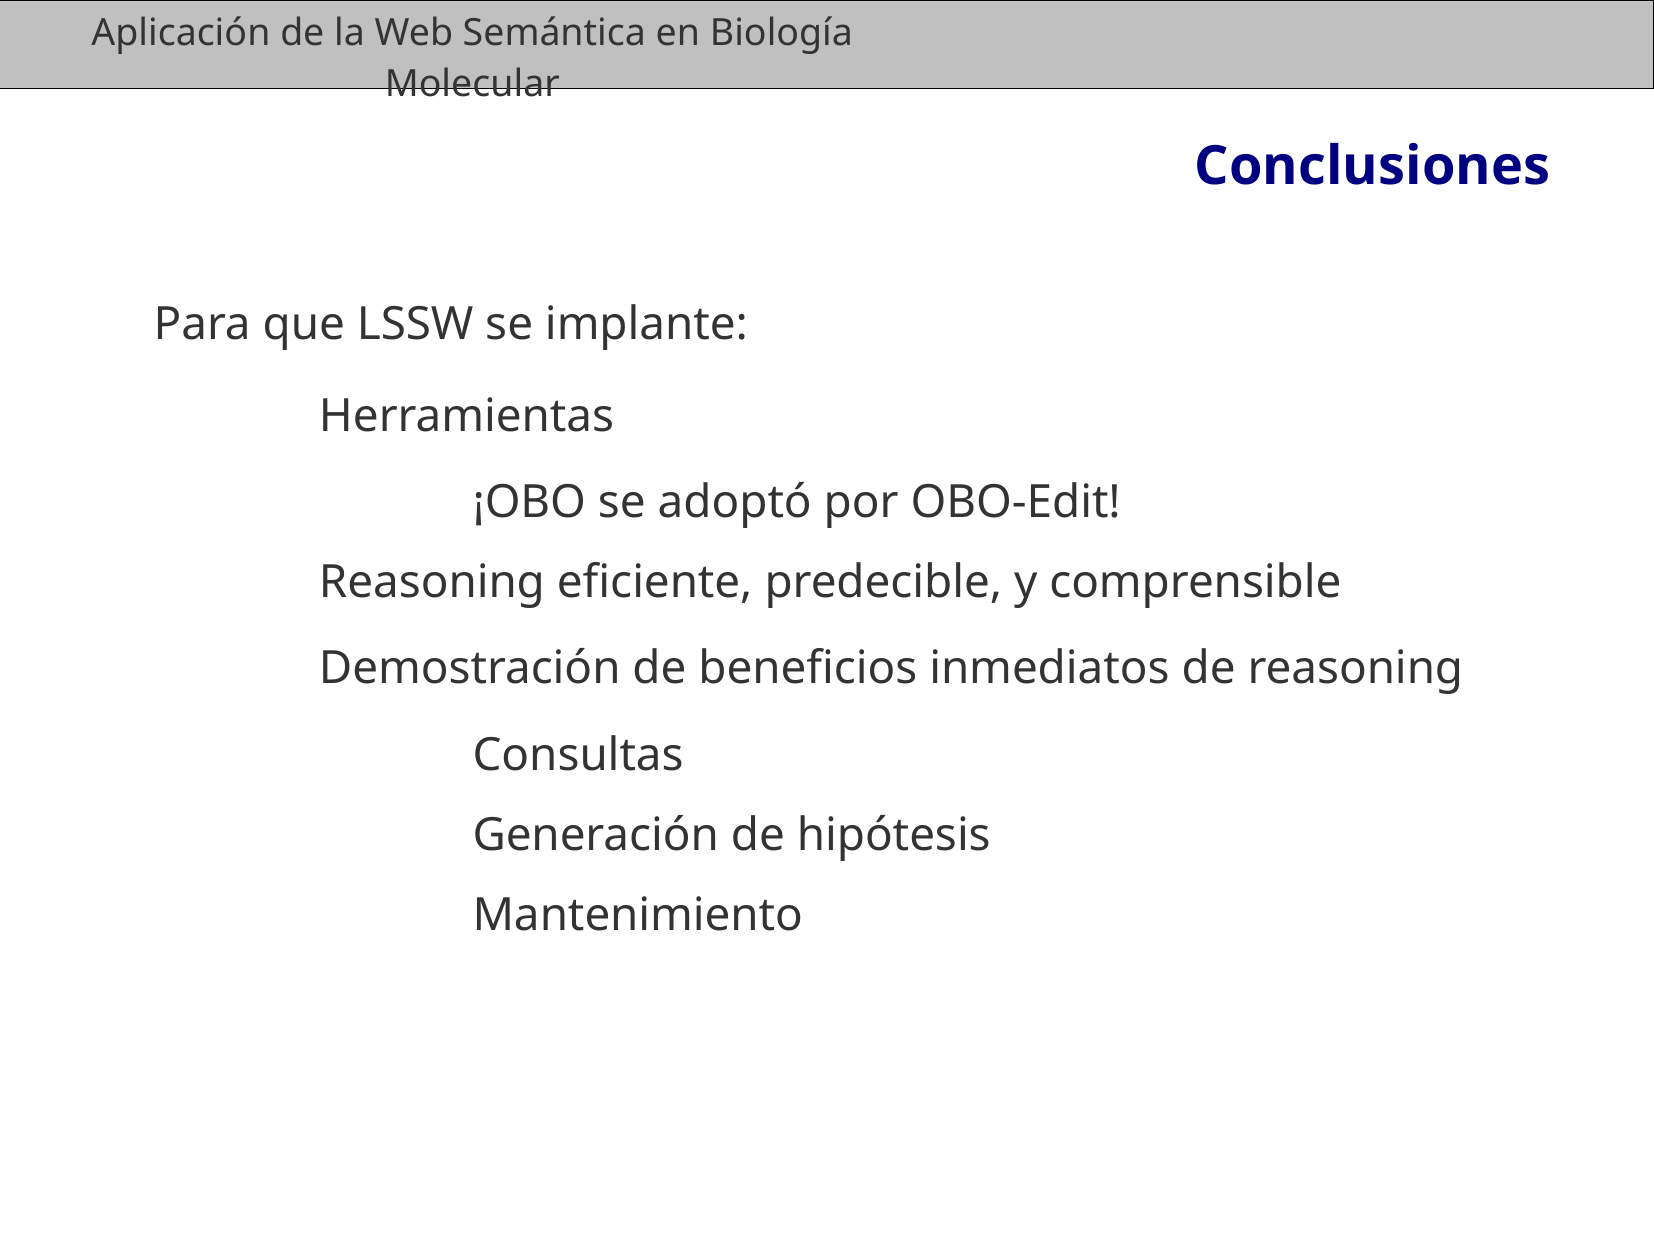

Aplicación de la Web Semántica en Biología Molecular
Conclusiones
# Para que LSSW se implante:
Herramientas
¡OBO se adoptó por OBO-Edit!
Reasoning eficiente, predecible, y comprensible
Demostración de beneficios inmediatos de reasoning
Consultas
Generación de hipótesis
Mantenimiento